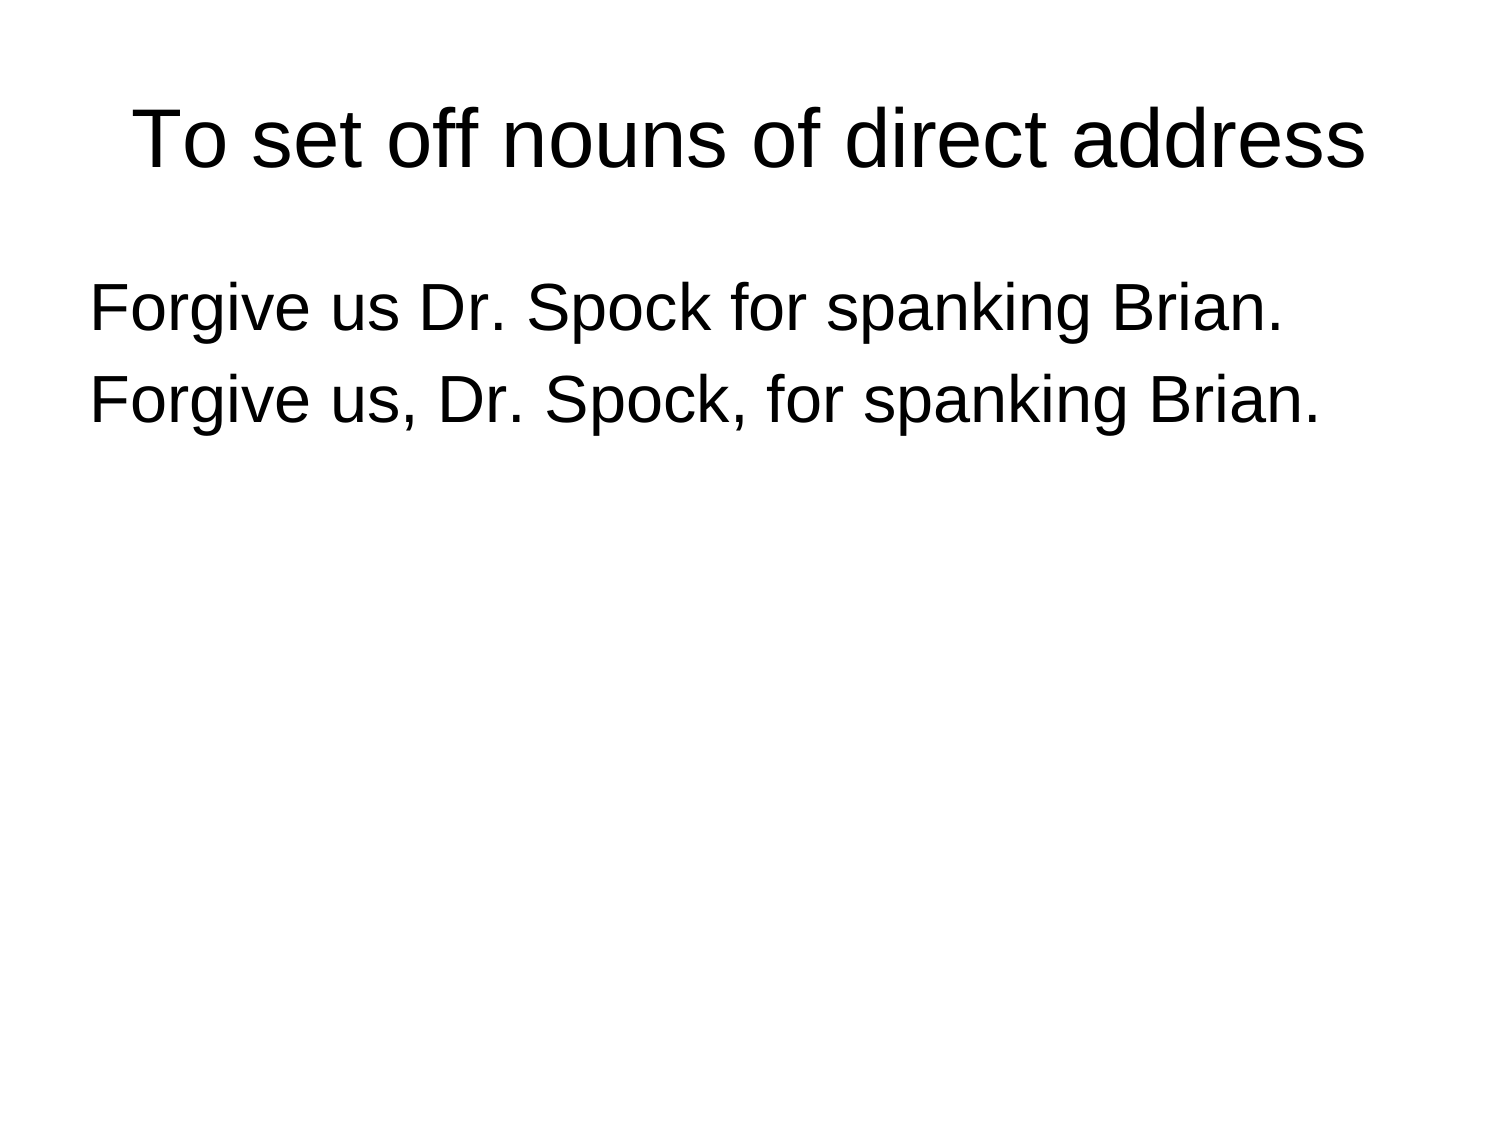

# To set off nouns of direct address
Forgive us Dr. Spock for spanking Brian.
Forgive us, Dr. Spock, for spanking Brian.